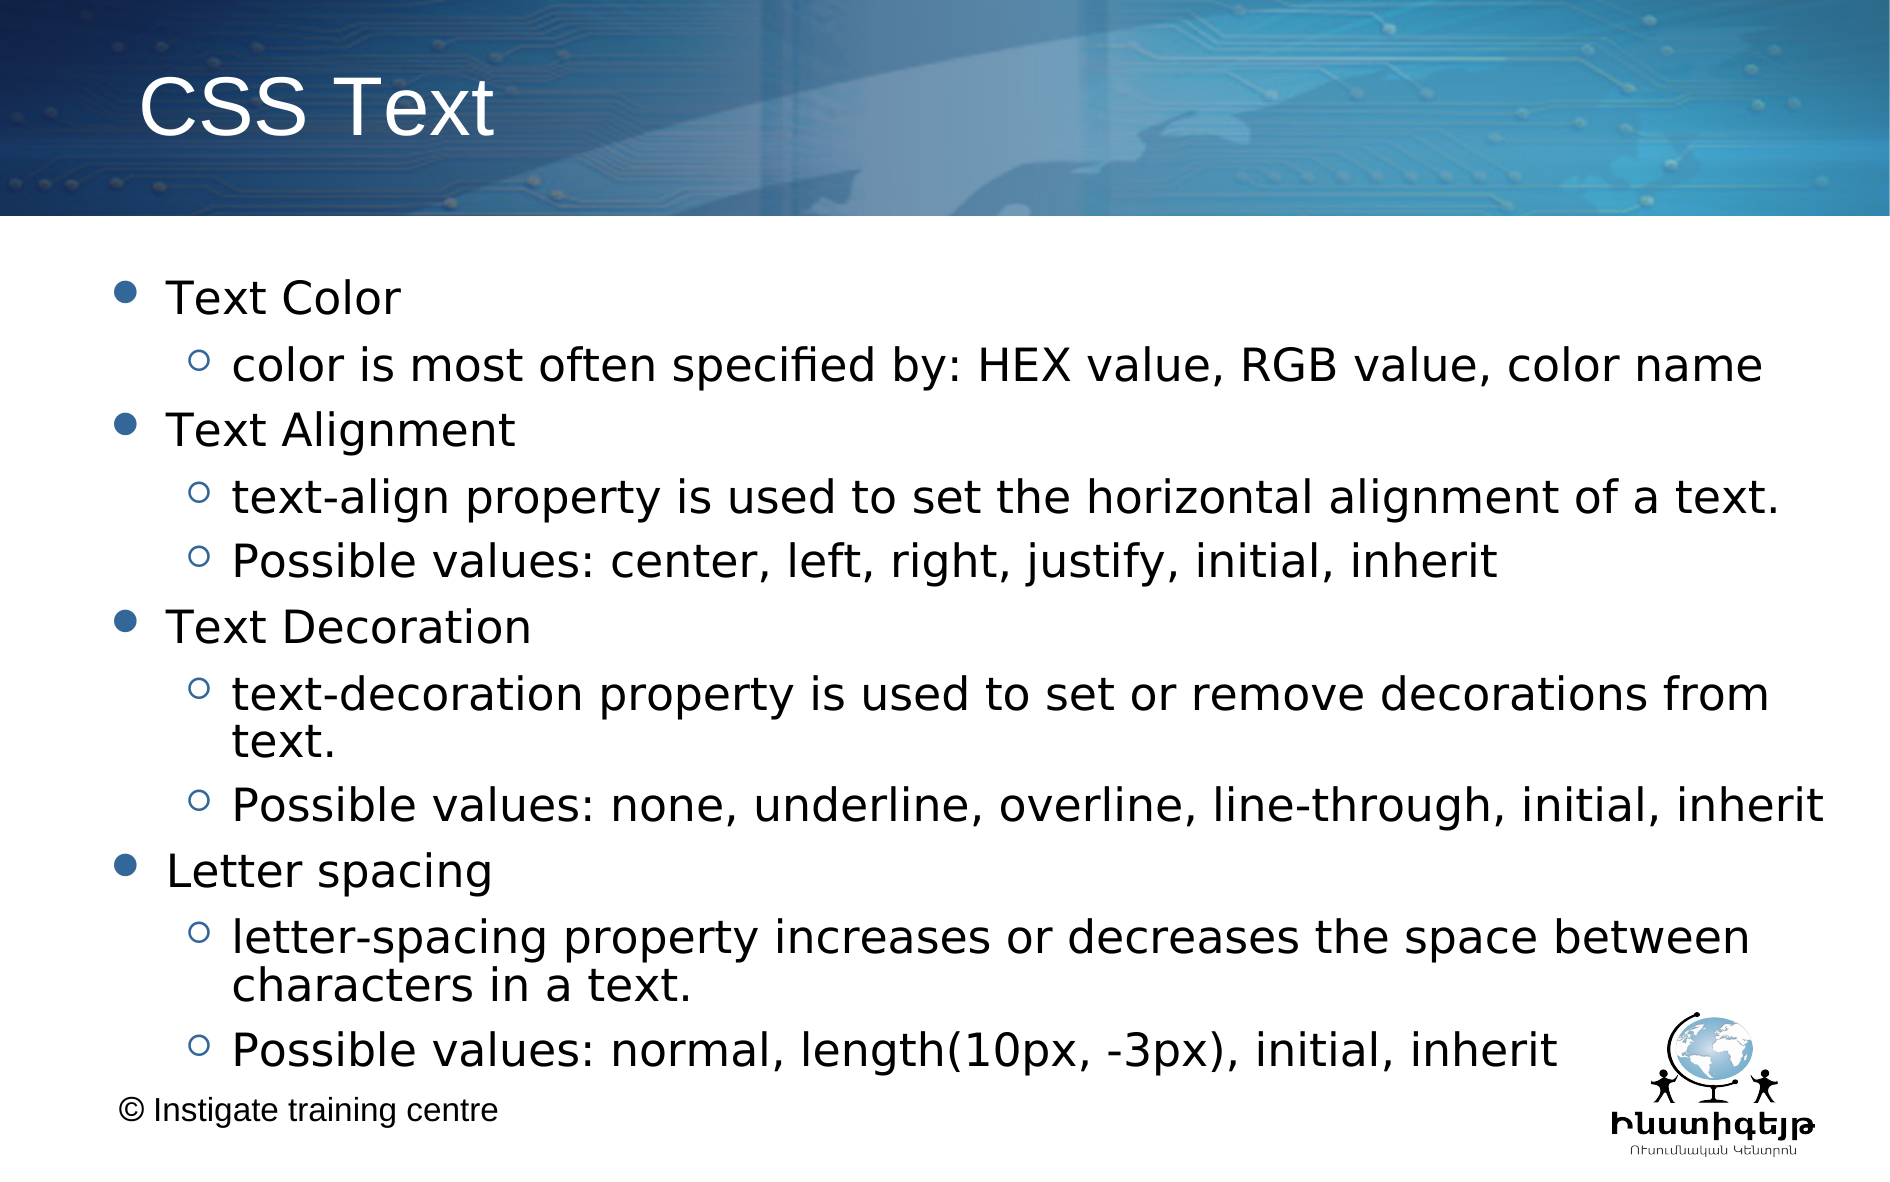

CSS Text
# Text Color
color is most often specified by: HEX value, RGB value, color name
Text Alignment
text-align property is used to set the horizontal alignment of a text.
Possible values: center, left, right, justify, initial, inherit
Text Decoration
text-decoration property is used to set or remove decorations from text.
Possible values: none, underline, overline, line-through, initial, inherit
Letter spacing
letter-spacing property increases or decreases the space between characters in a text.
Possible values: normal, length(10px, -3px), initial, inherit